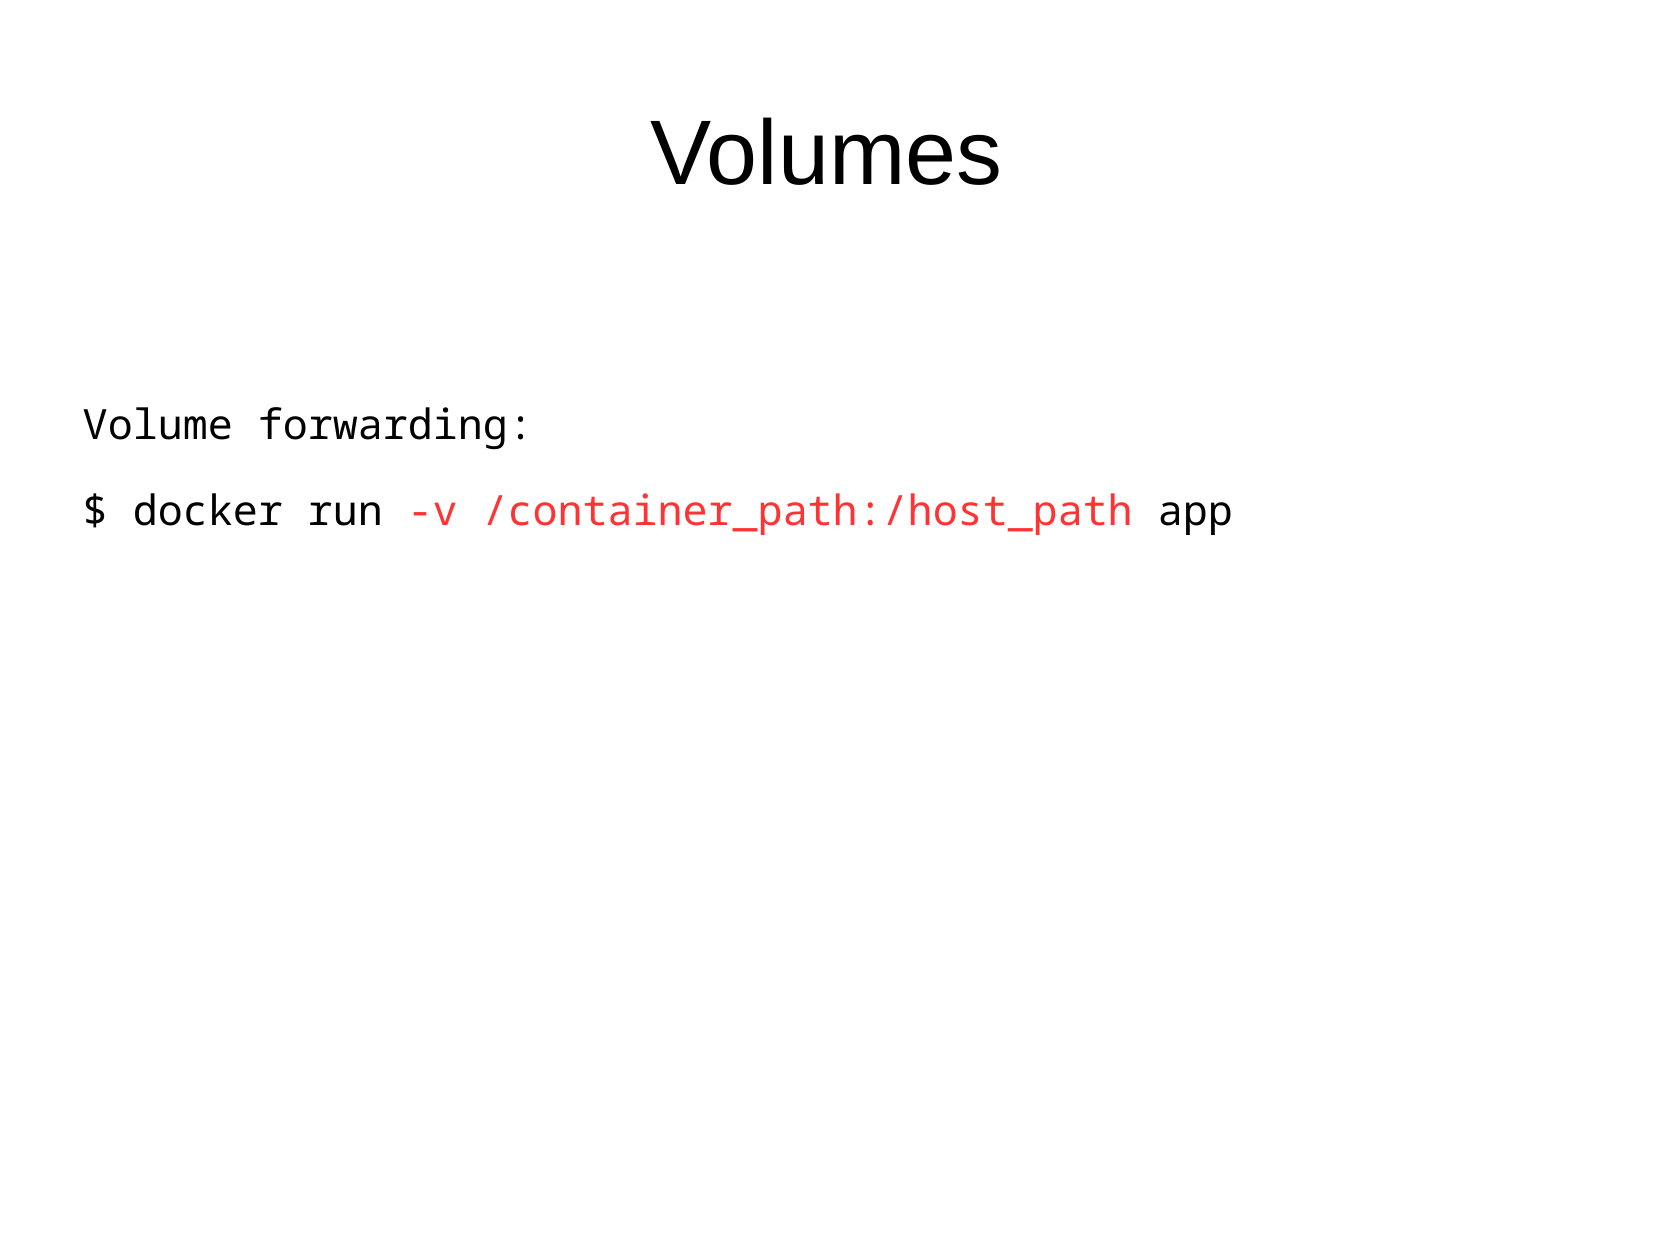

# Volumes
Volume forwarding:
$ docker run -v /container_path:/host_path app